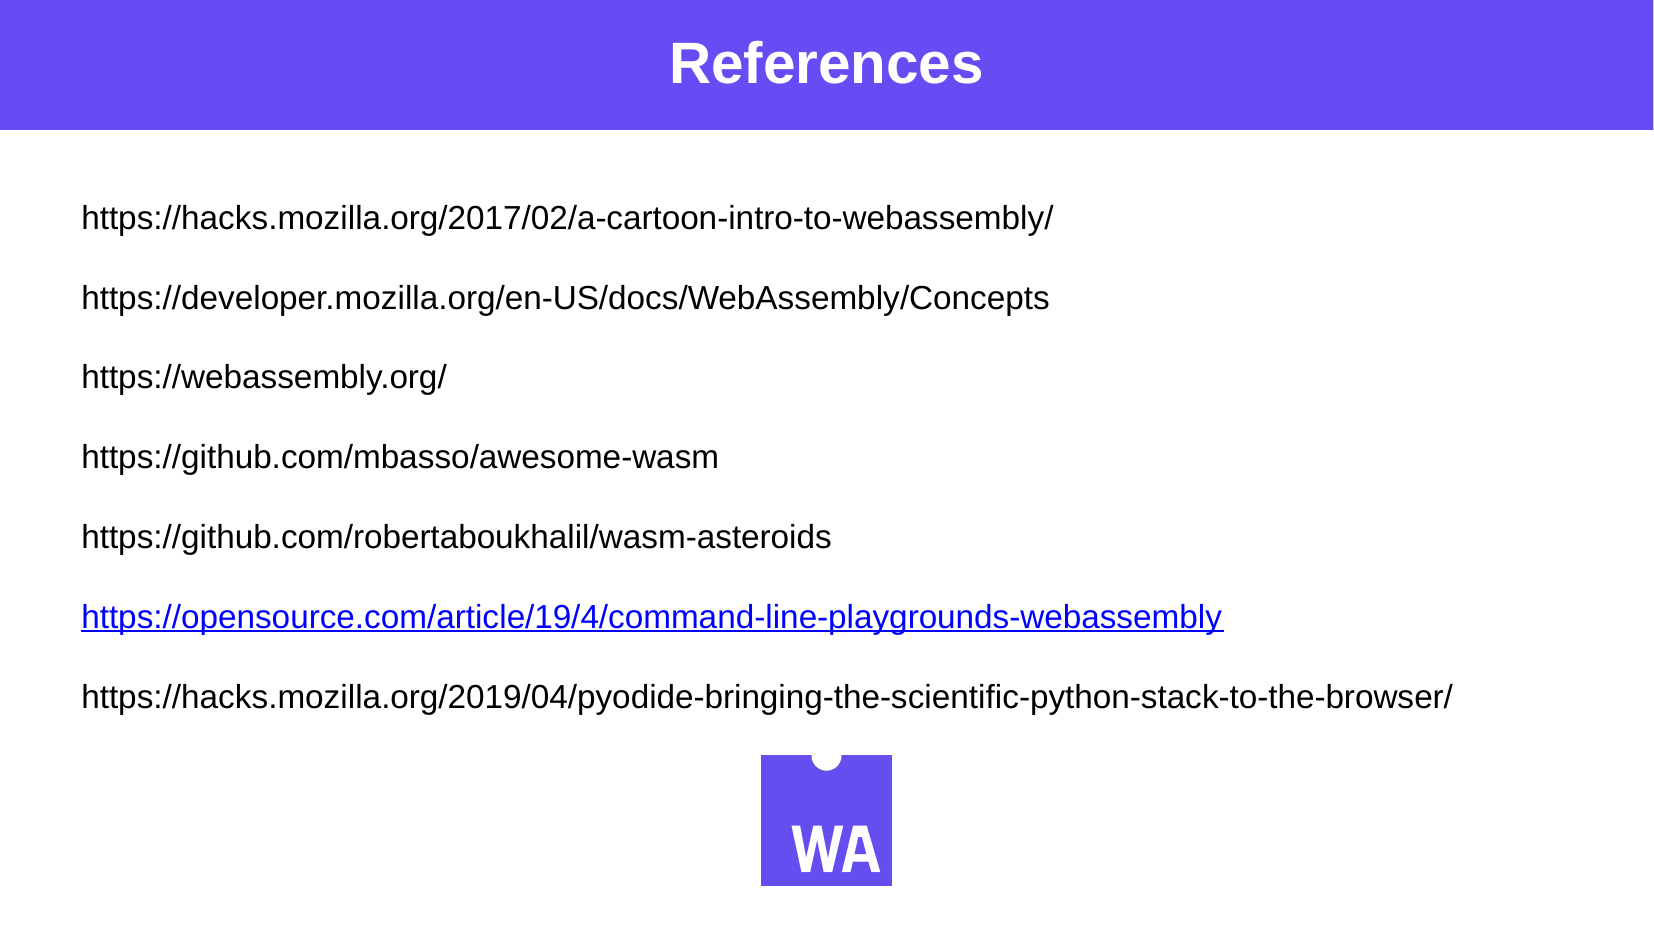

References
https://hacks.mozilla.org/2017/02/a-cartoon-intro-to-webassembly/
https://developer.mozilla.org/en-US/docs/WebAssembly/Concepts
https://webassembly.org/
https://github.com/mbasso/awesome-wasm
https://github.com/robertaboukhalil/wasm-asteroids
https://opensource.com/article/19/4/command-line-playgrounds-webassembly
https://hacks.mozilla.org/2019/04/pyodide-bringing-the-scientific-python-stack-to-the-browser/